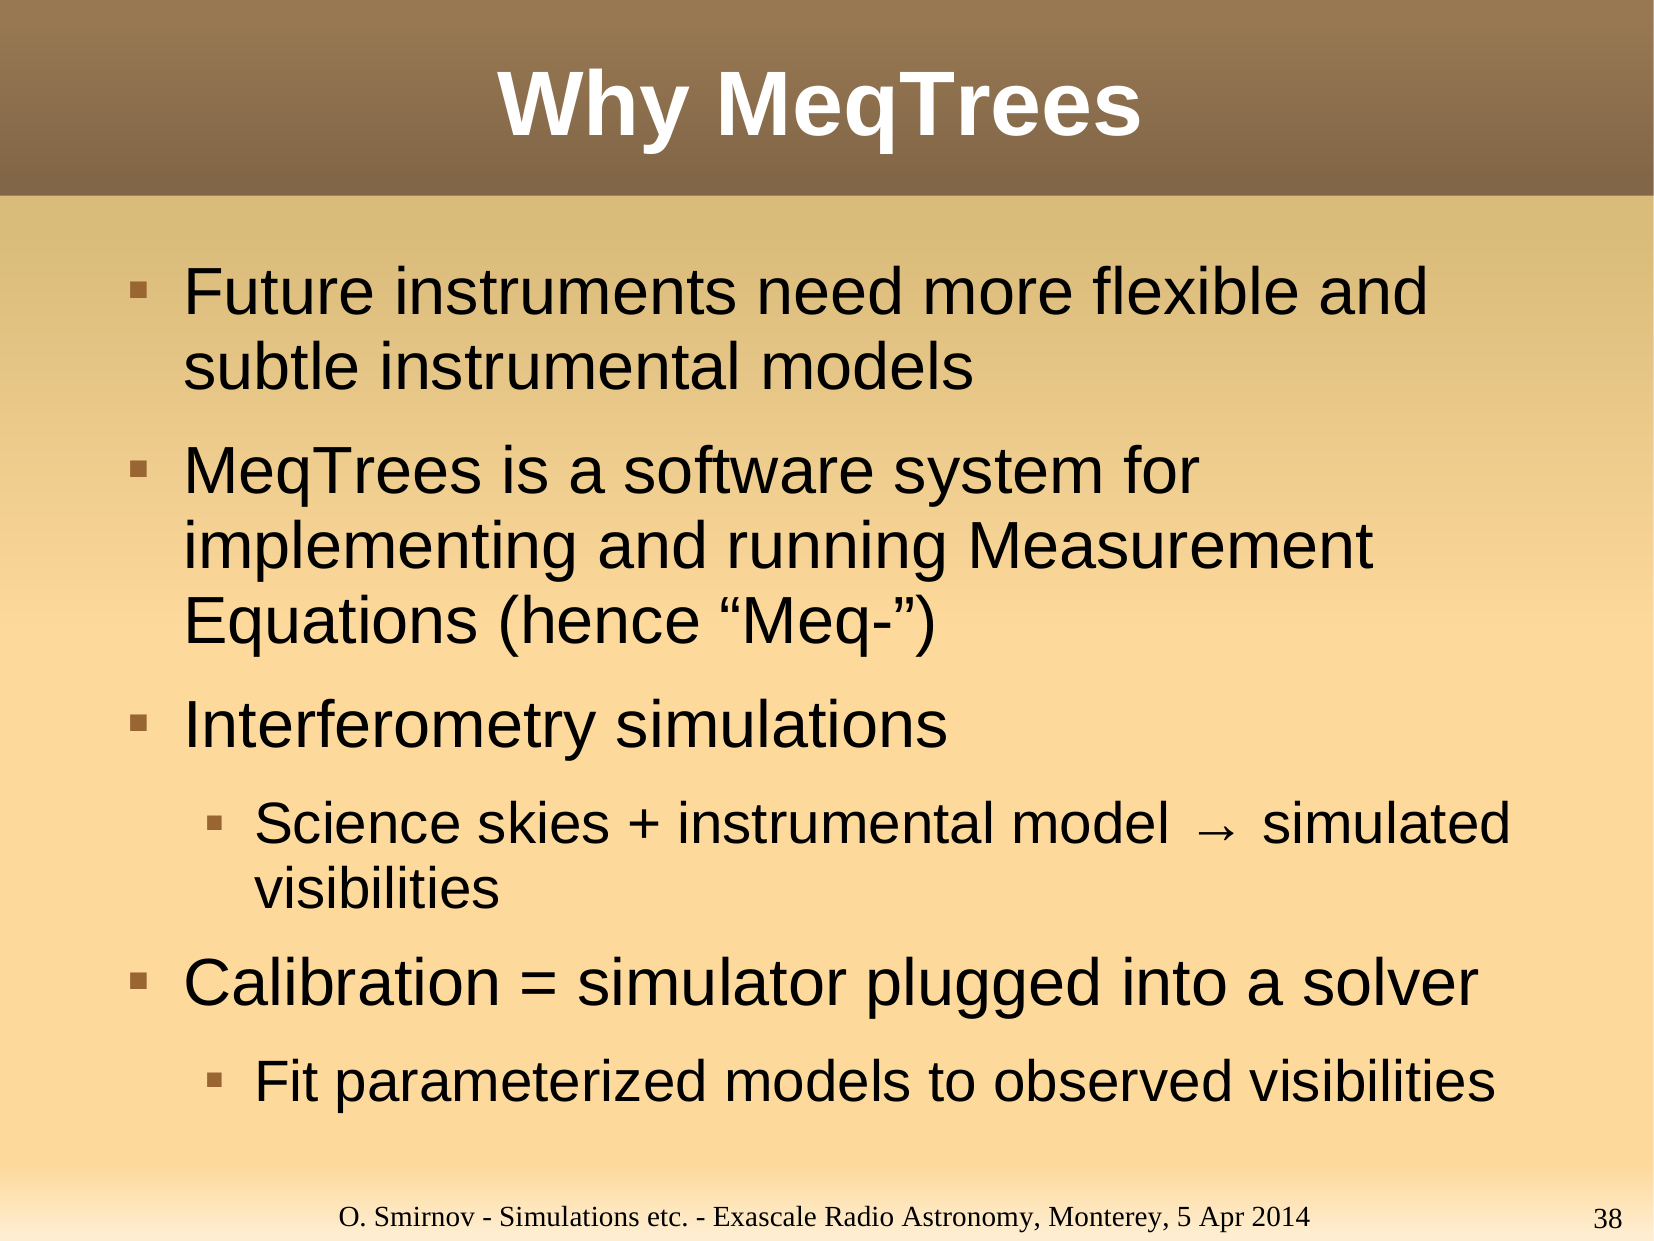

# Why MeqTrees
Future instruments need more flexible and subtle instrumental models
MeqTrees is a software system for implementing and running Measurement Equations (hence “Meq-”)
Interferometry simulations
Science skies + instrumental model → simulated visibilities
Calibration = simulator plugged into a solver
Fit parameterized models to observed visibilities
O. Smirnov - Simulations etc. - Exascale Radio Astronomy, Monterey, 5 Apr 2014
38